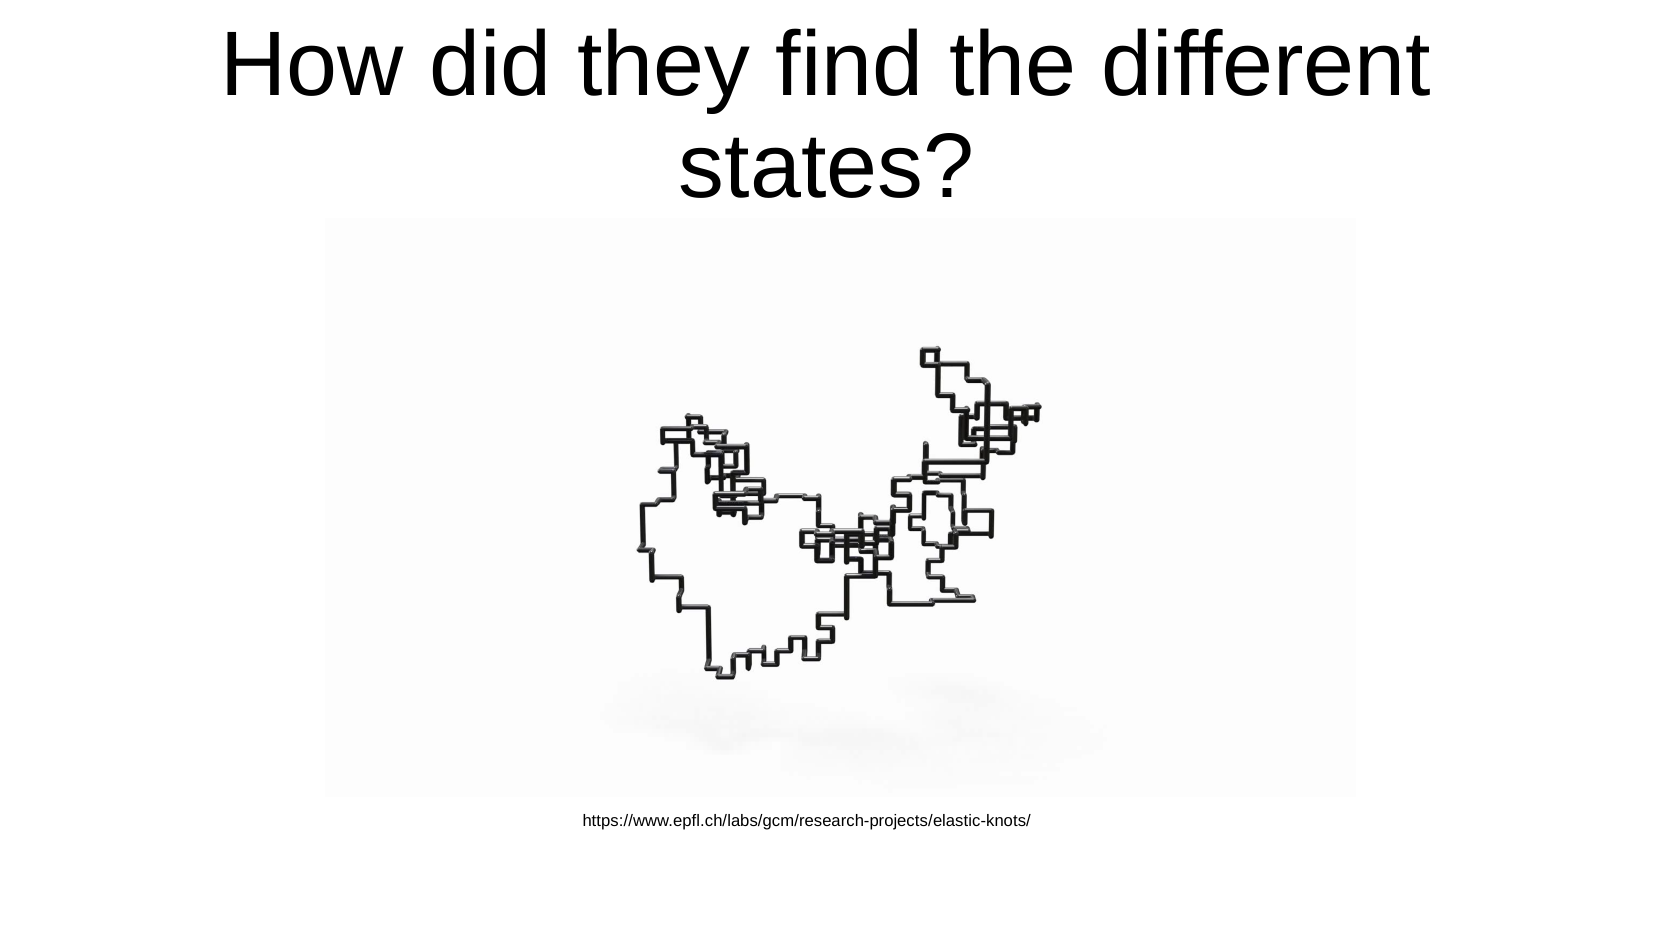

# How did they find the different states?
https://www.epfl.ch/labs/gcm/research-projects/elastic-knots/